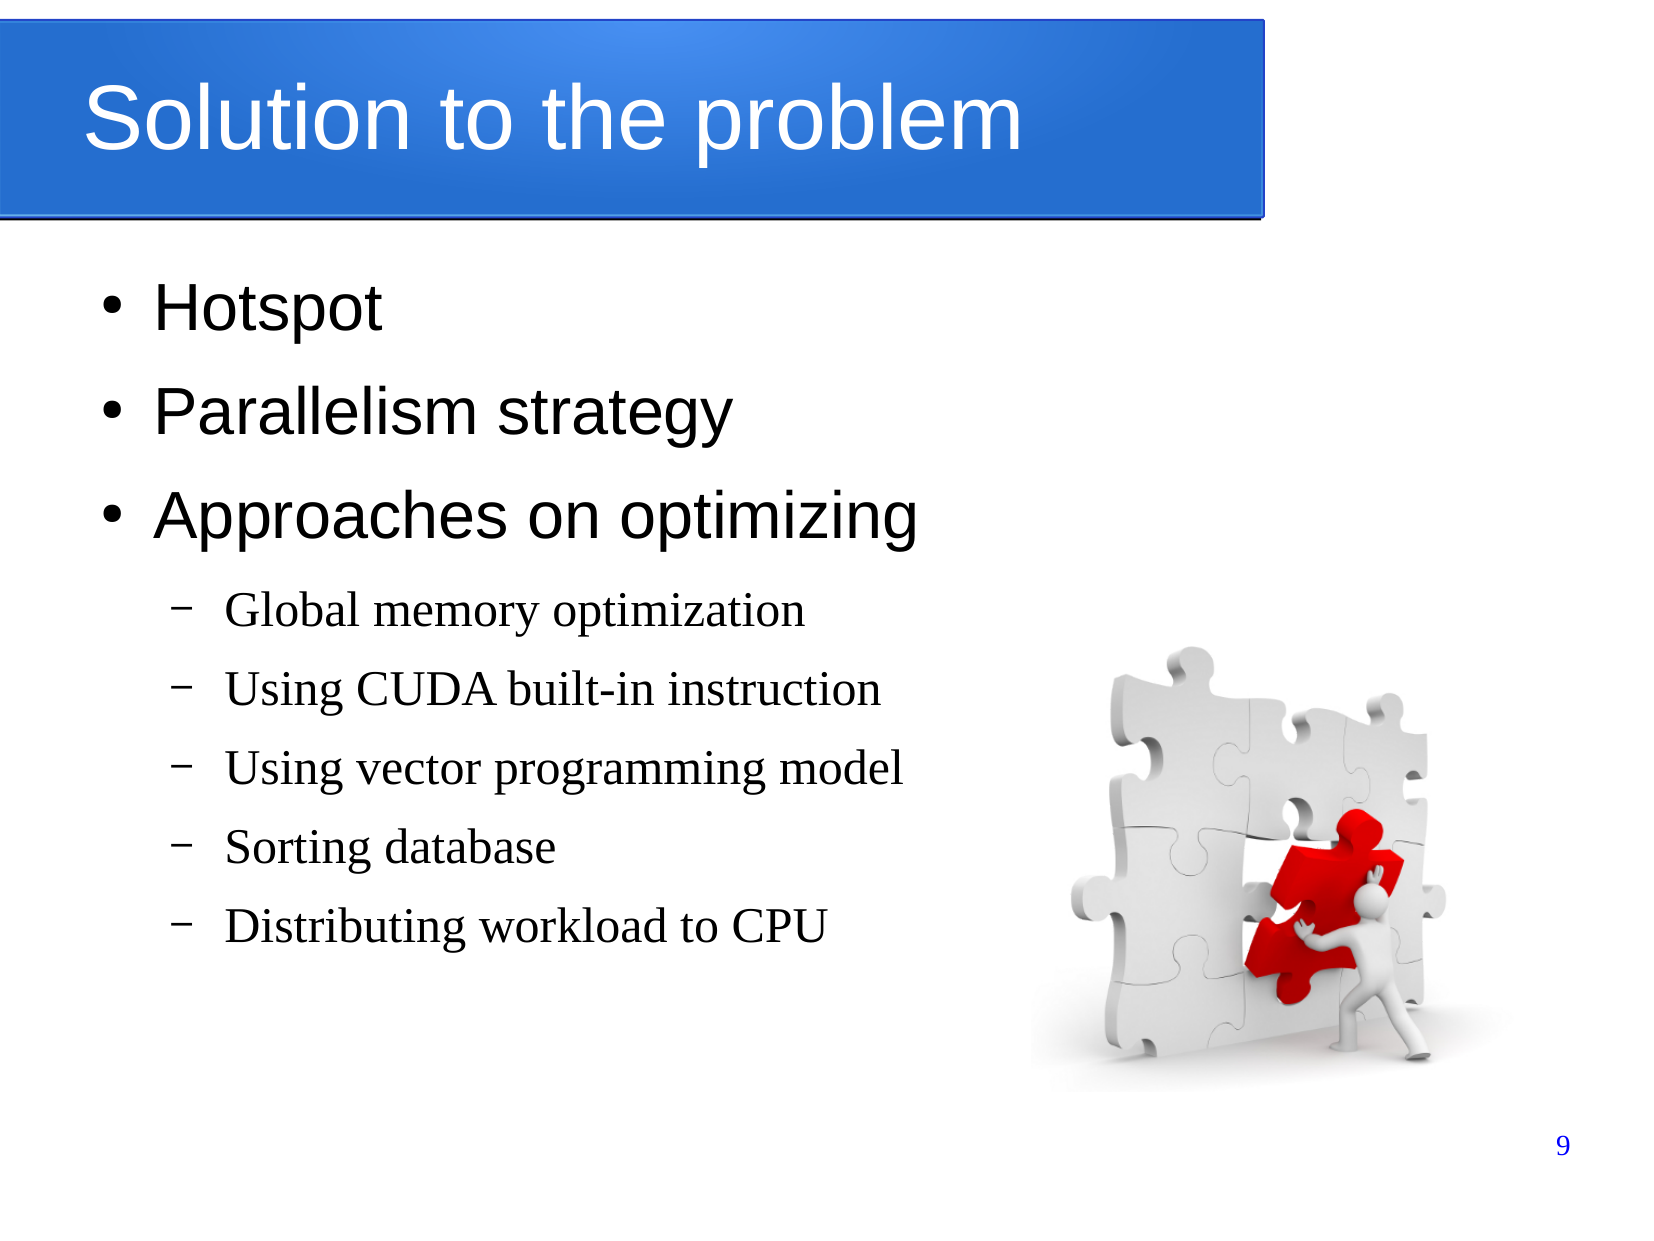

# Solution to the problem
Hotspot
Parallelism strategy
Approaches on optimizing
Global memory optimization
Using CUDA built-in instruction
Using vector programming model
Sorting database
Distributing workload to CPU
9